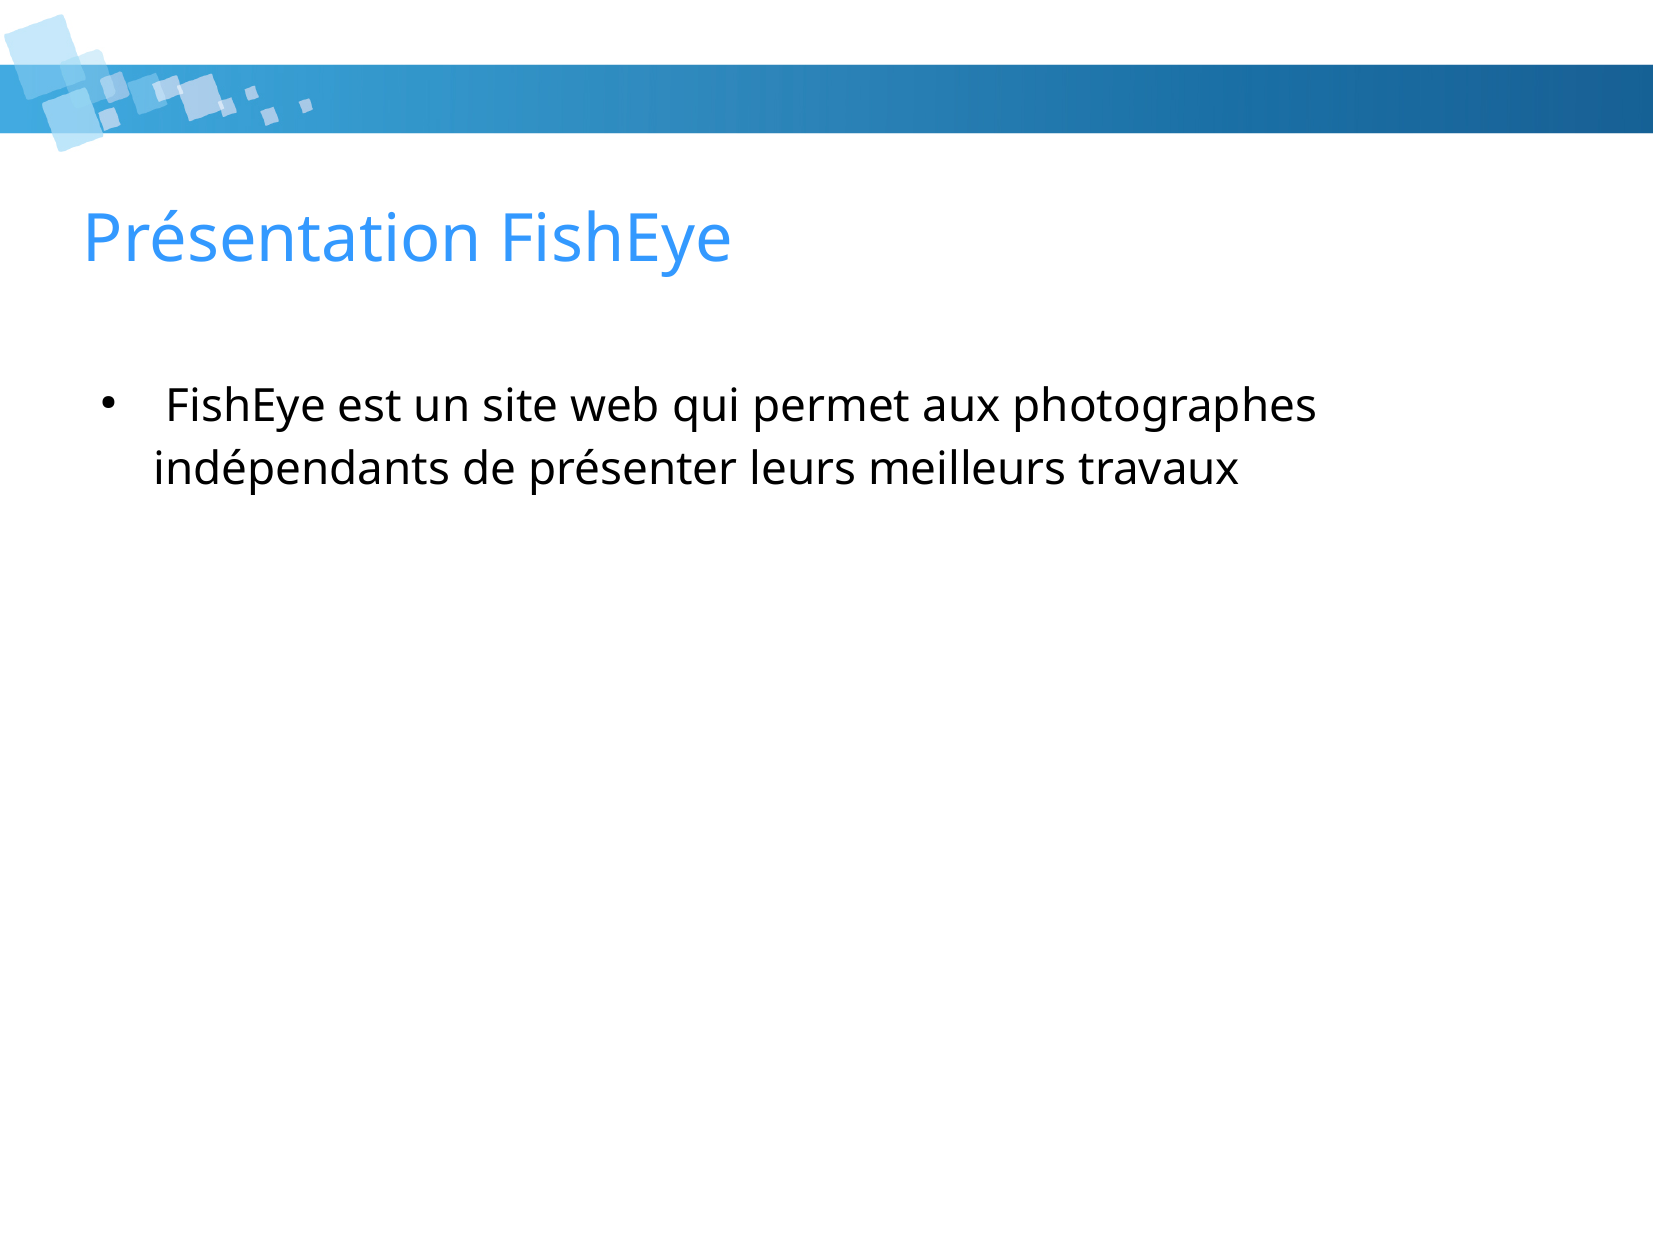

# Présentation FishEye
 FishEye est un site web qui permet aux photographes indépendants de présenter leurs meilleurs travaux